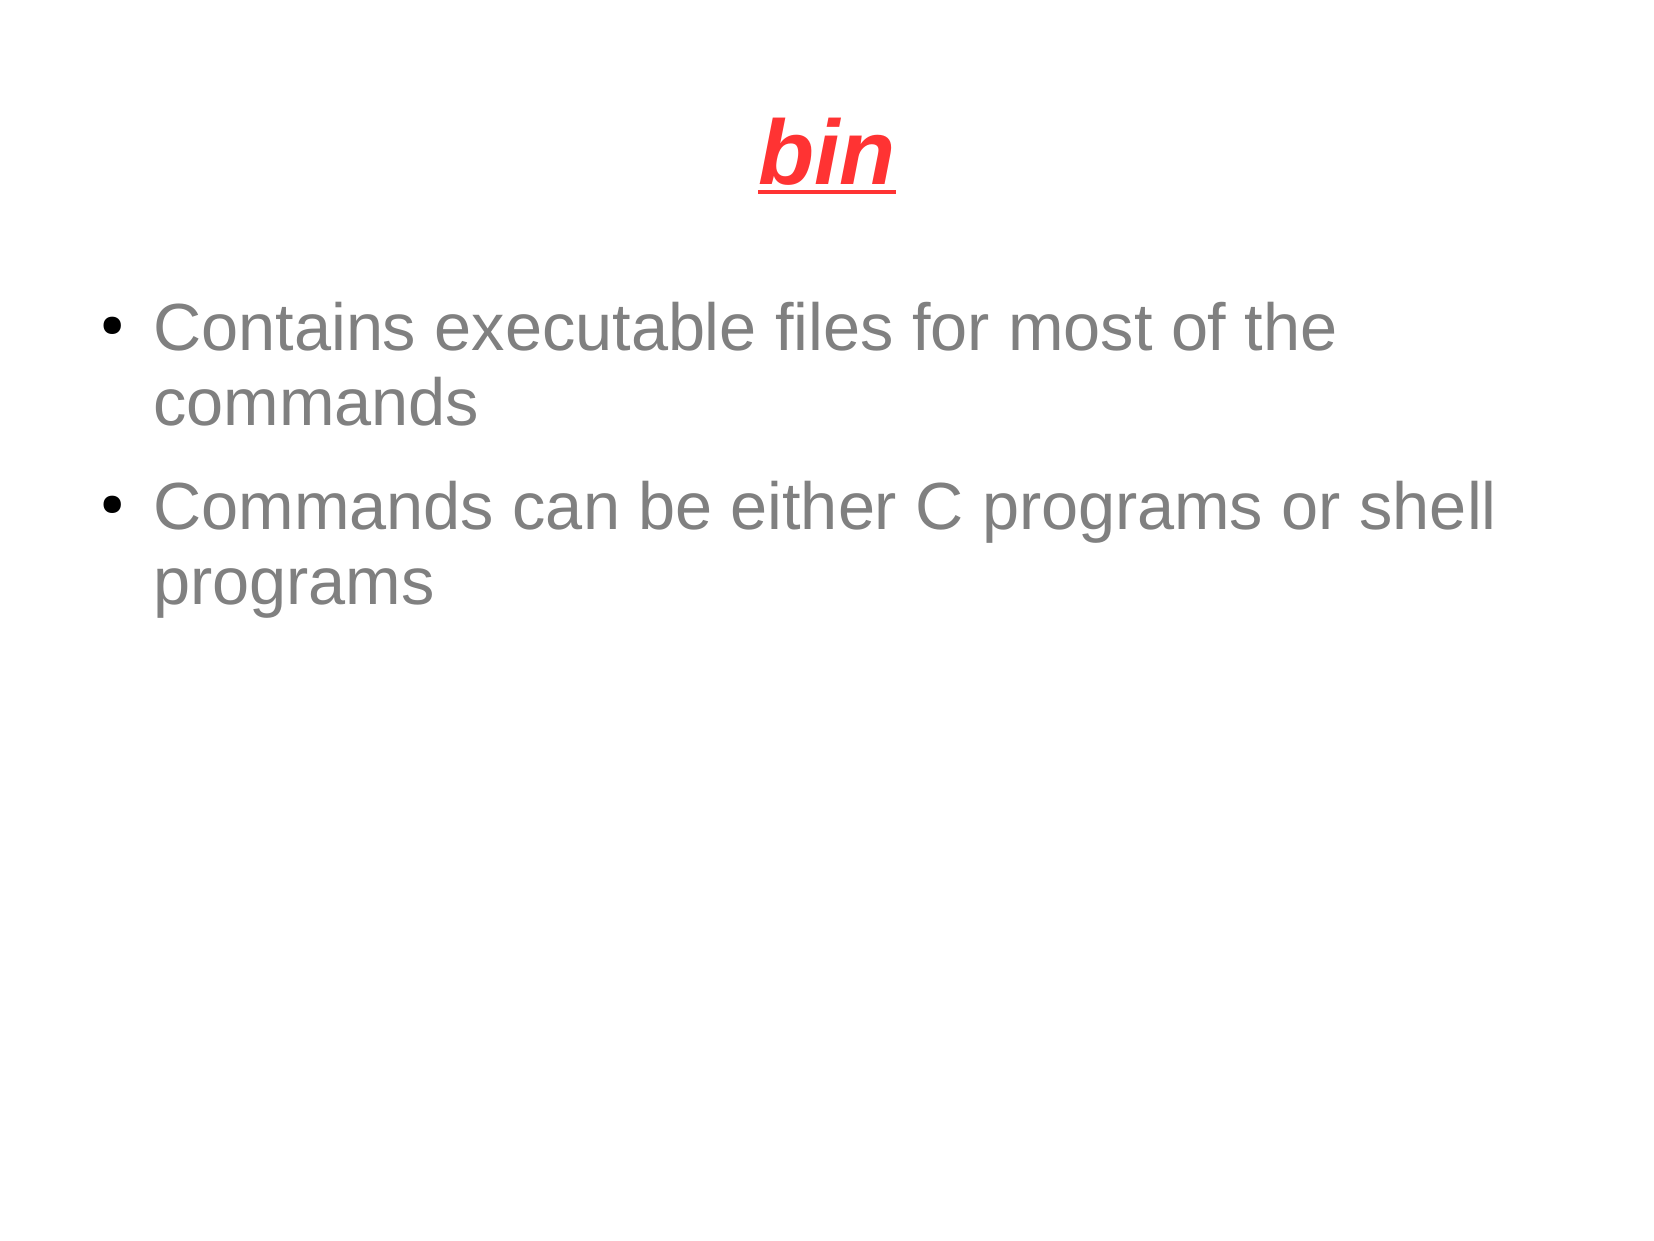

# bin
Contains executable files for most of the commands
Commands can be either C programs or shell programs